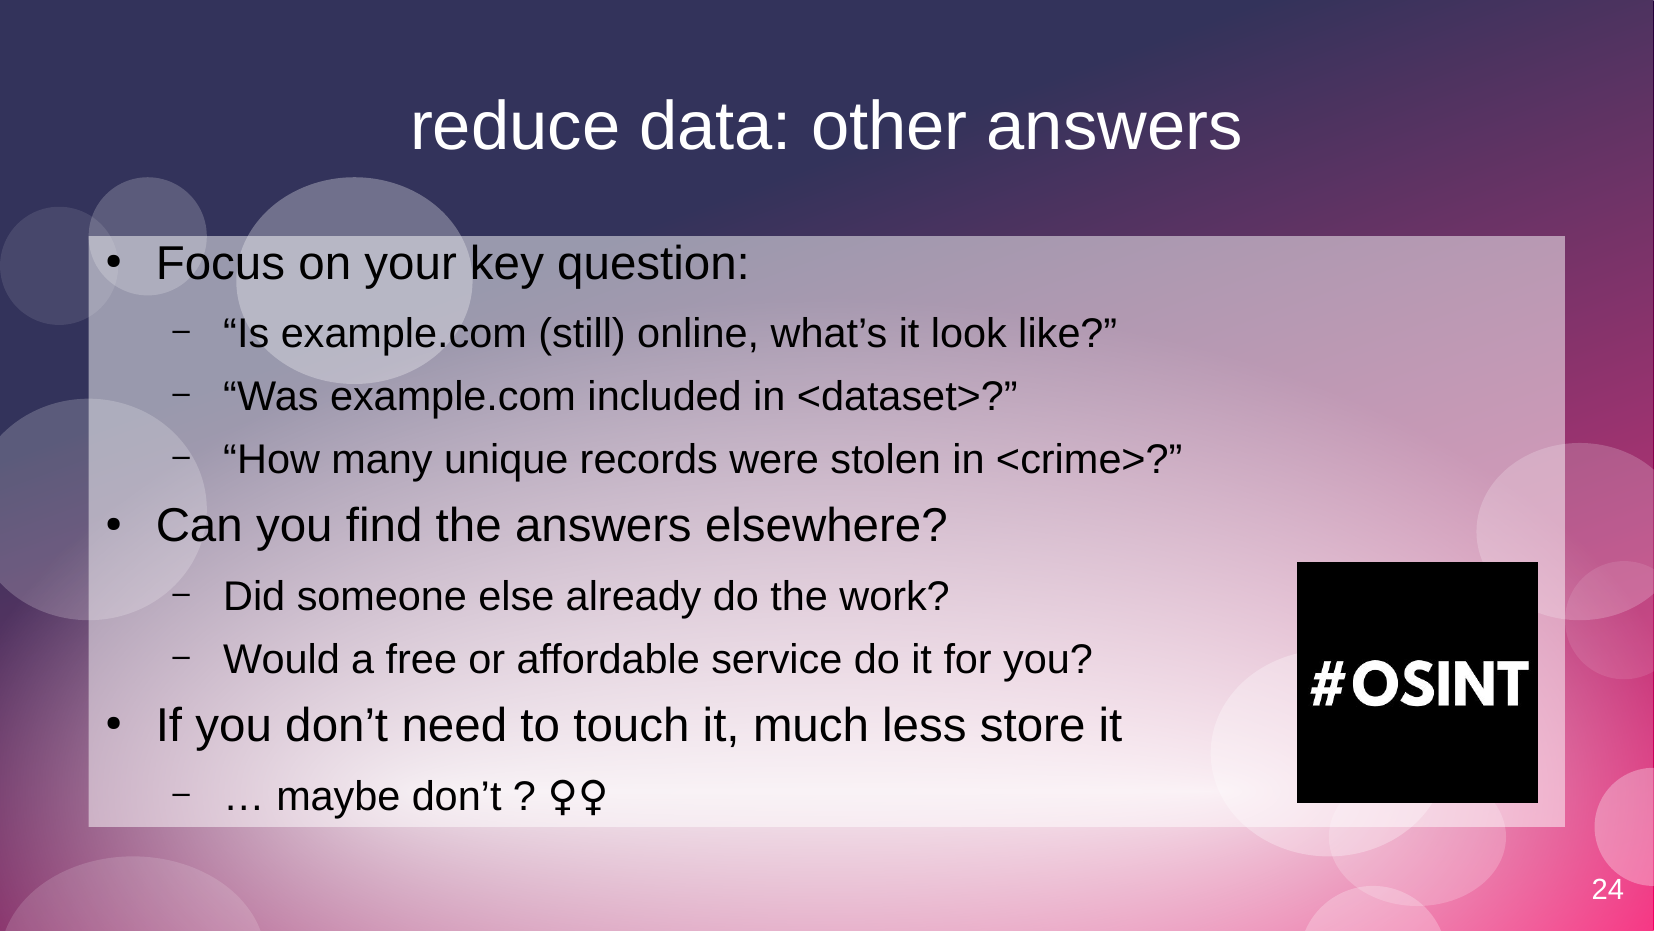

# reduce data: other answers
Focus on your key question:
“Is example.com (still) online, what’s it look like?”
“Was example.com included in <dataset>?”
“How many unique records were stolen in <crime>?”
Can you find the answers elsewhere?
Did someone else already do the work?
Would a free or affordable service do it for you?
If you don’t need to touch it, much less store it
… maybe don’t ? 🤷🏽‍♀️